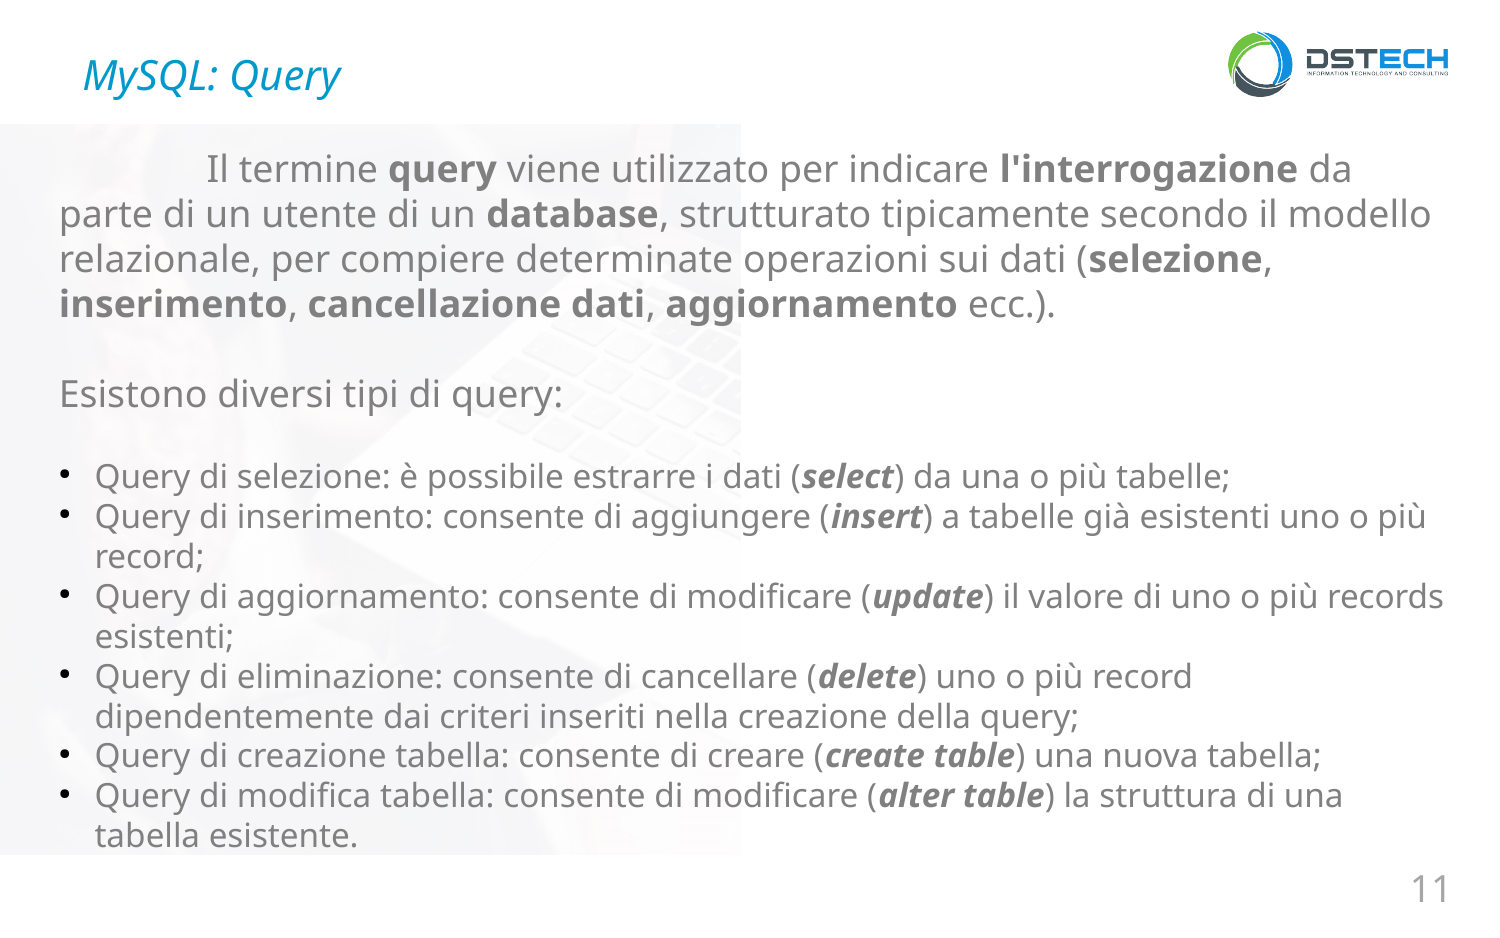

MySQL: Query
		Il termine query viene utilizzato per indicare l'interrogazione da parte di un utente di un database, strutturato tipicamente secondo il modello relazionale, per compiere determinate operazioni sui dati (selezione, inserimento, cancellazione dati, aggiornamento ecc.).
Esistono diversi tipi di query:
Query di selezione: è possibile estrarre i dati (select) da una o più tabelle;
Query di inserimento: consente di aggiungere (insert) a tabelle già esistenti uno o più record;
Query di aggiornamento: consente di modificare (update) il valore di uno o più records esistenti;
Query di eliminazione: consente di cancellare (delete) uno o più record dipendentemente dai criteri inseriti nella creazione della query;
Query di creazione tabella: consente di creare (create table) una nuova tabella;
Query di modifica tabella: consente di modificare (alter table) la struttura di una tabella esistente.
11